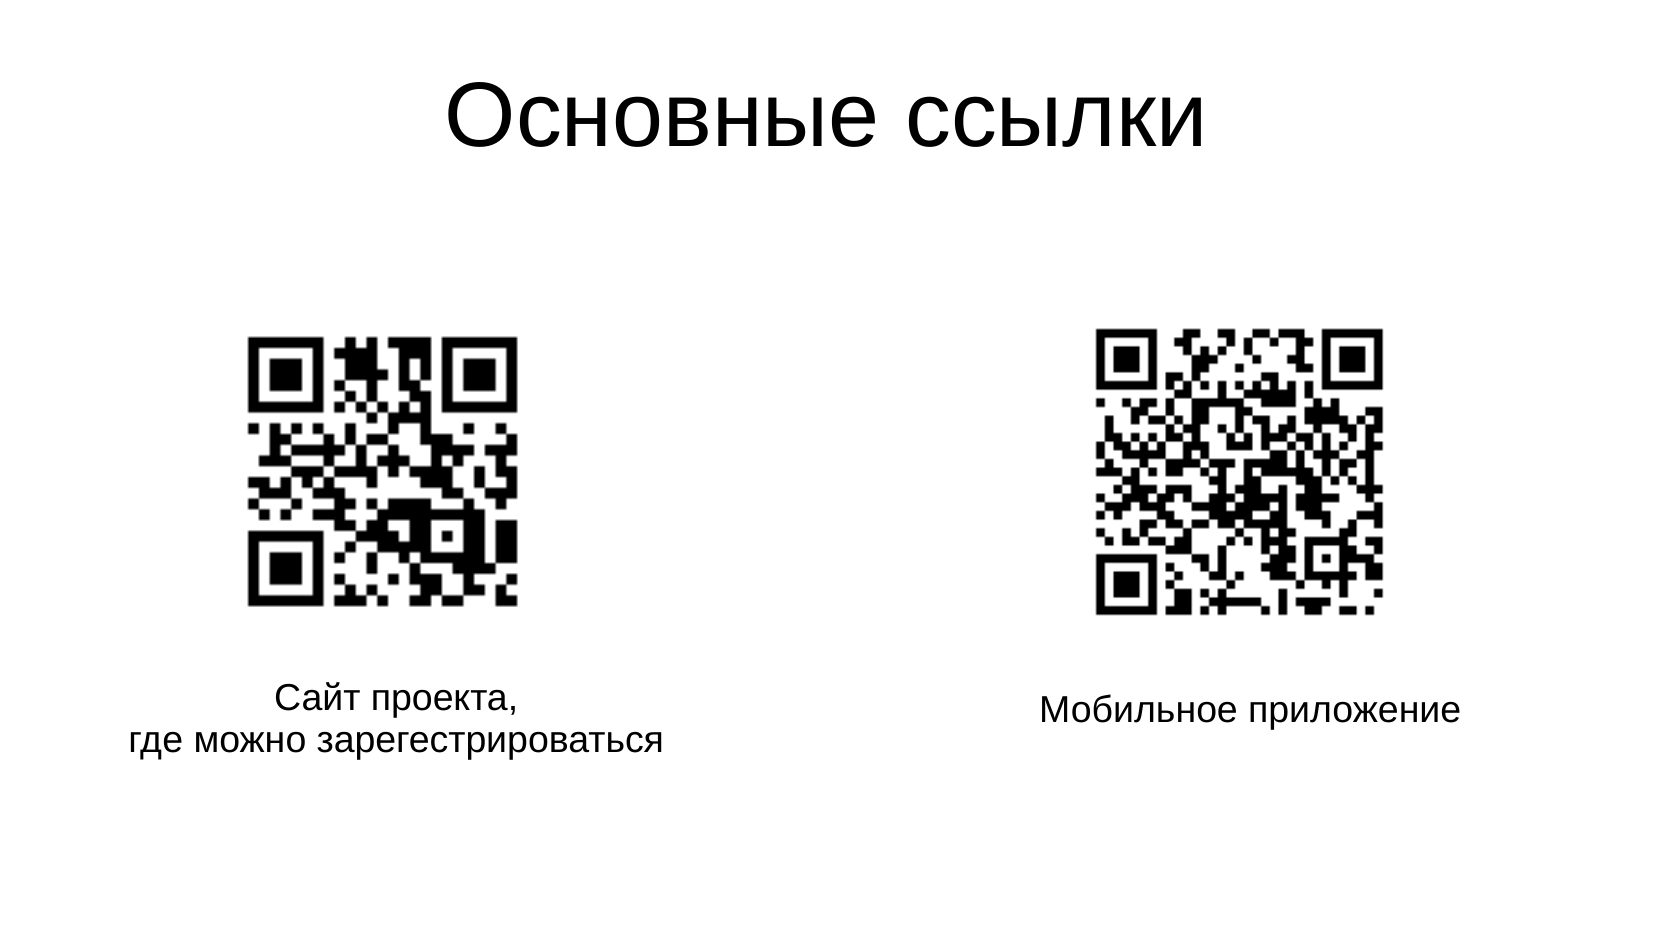

# Основные ссылки
Сайт проекта,
где можно зарегестрироваться
Мобильное приложение